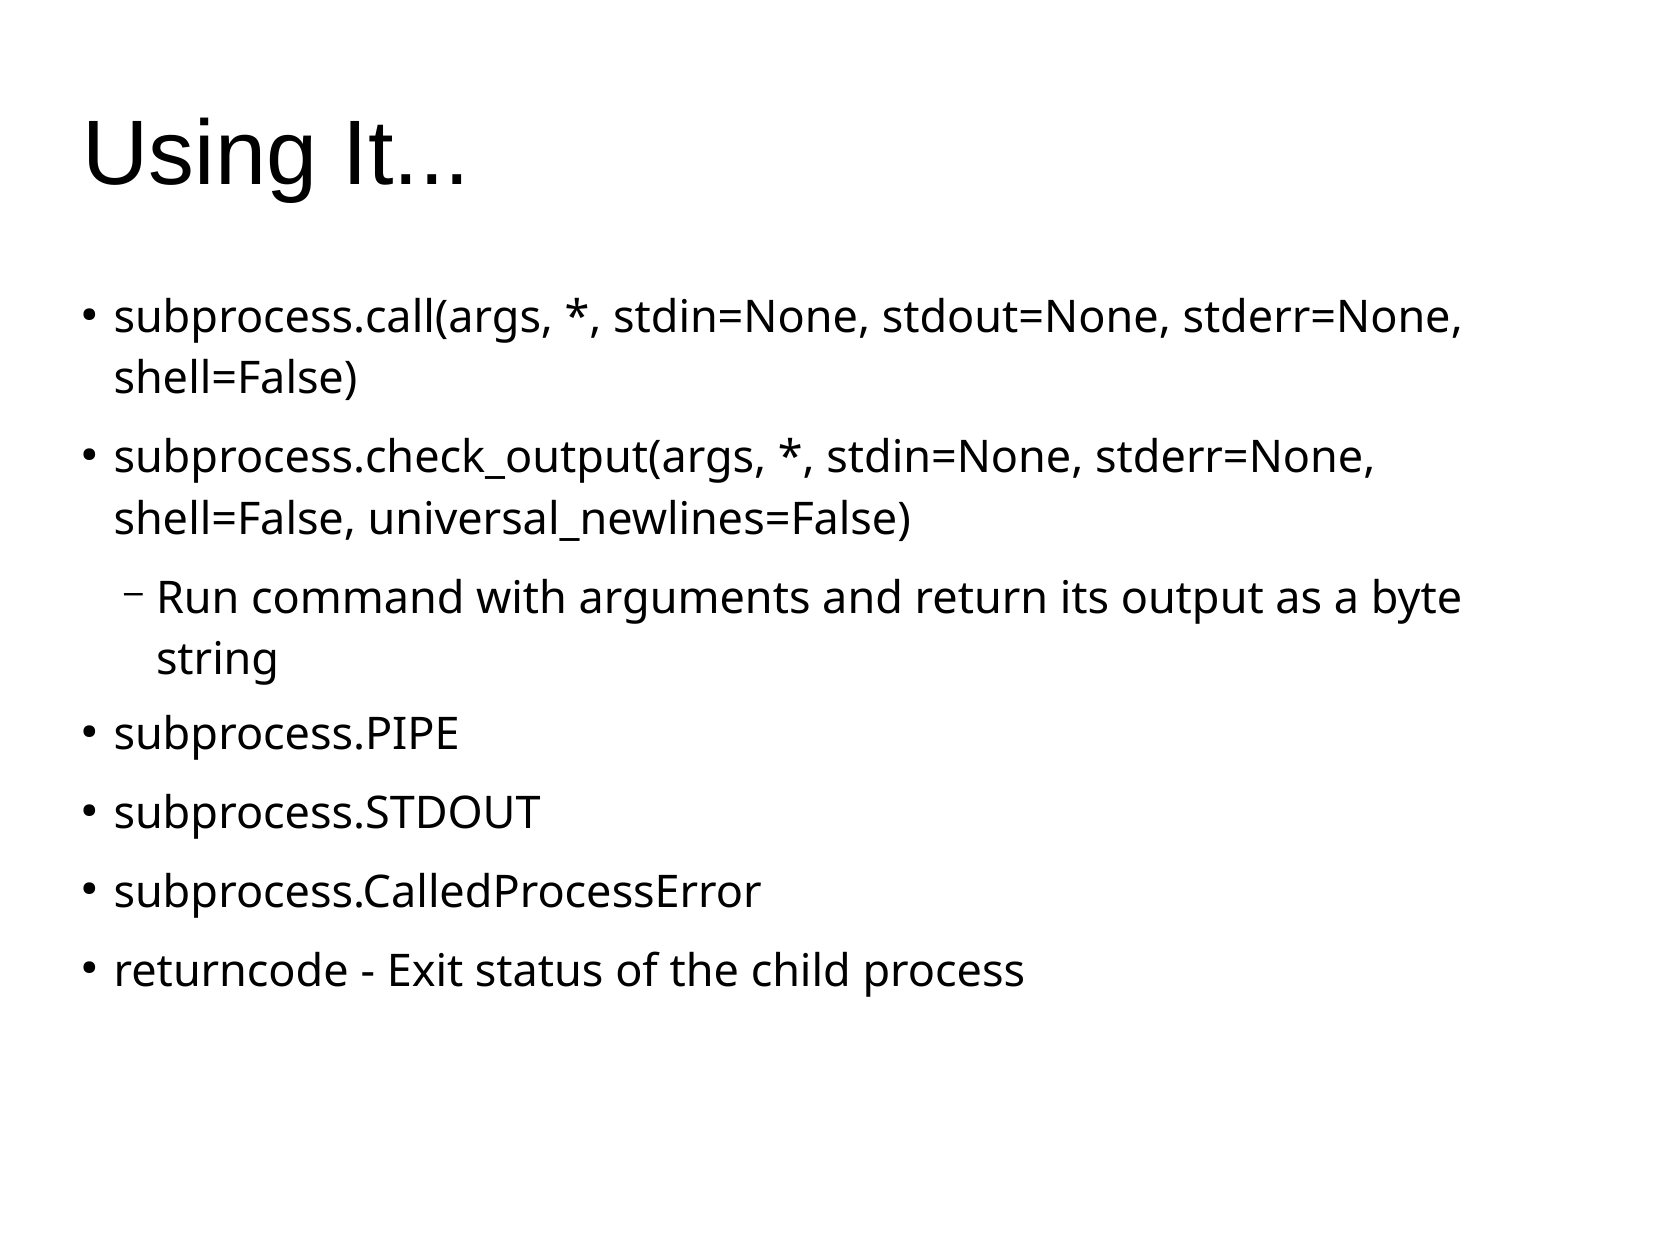

# Using It...
subprocess.call(args, *, stdin=None, stdout=None, stderr=None, shell=False)
subprocess.check_output(args, *, stdin=None, stderr=None, shell=False, universal_newlines=False)
Run command with arguments and return its output as a byte string
subprocess.PIPE
subprocess.STDOUT
subprocess.CalledProcessError
returncode - Exit status of the child process